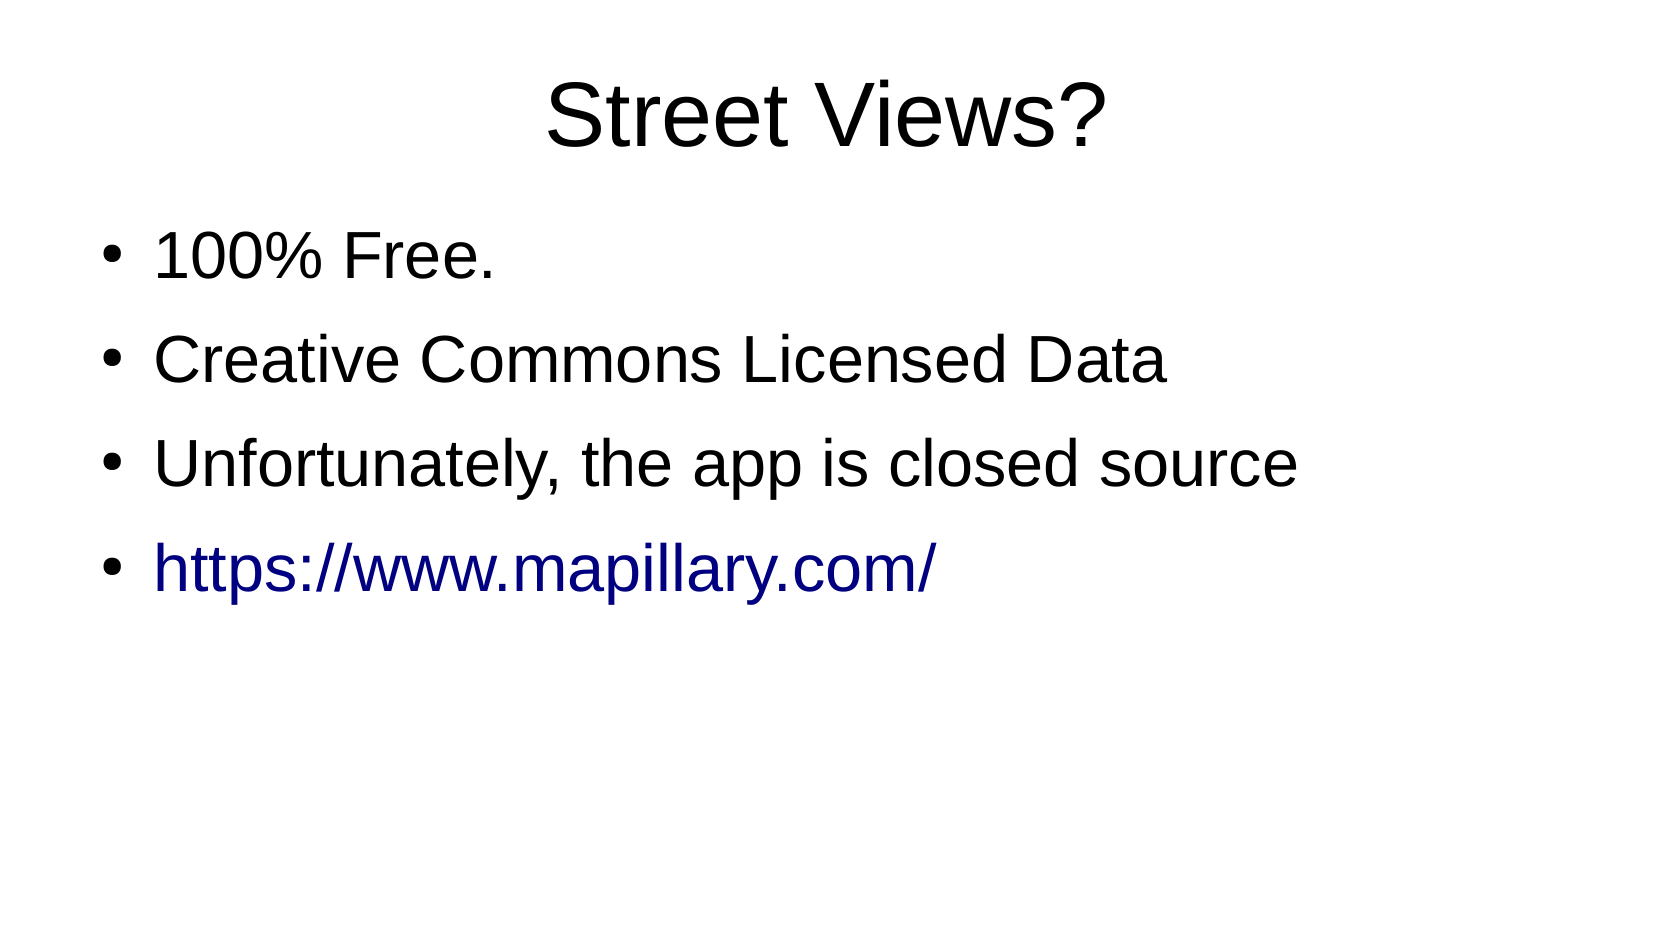

# Street Views?
100% Free.
Creative Commons Licensed Data
Unfortunately, the app is closed source
https://www.mapillary.com/